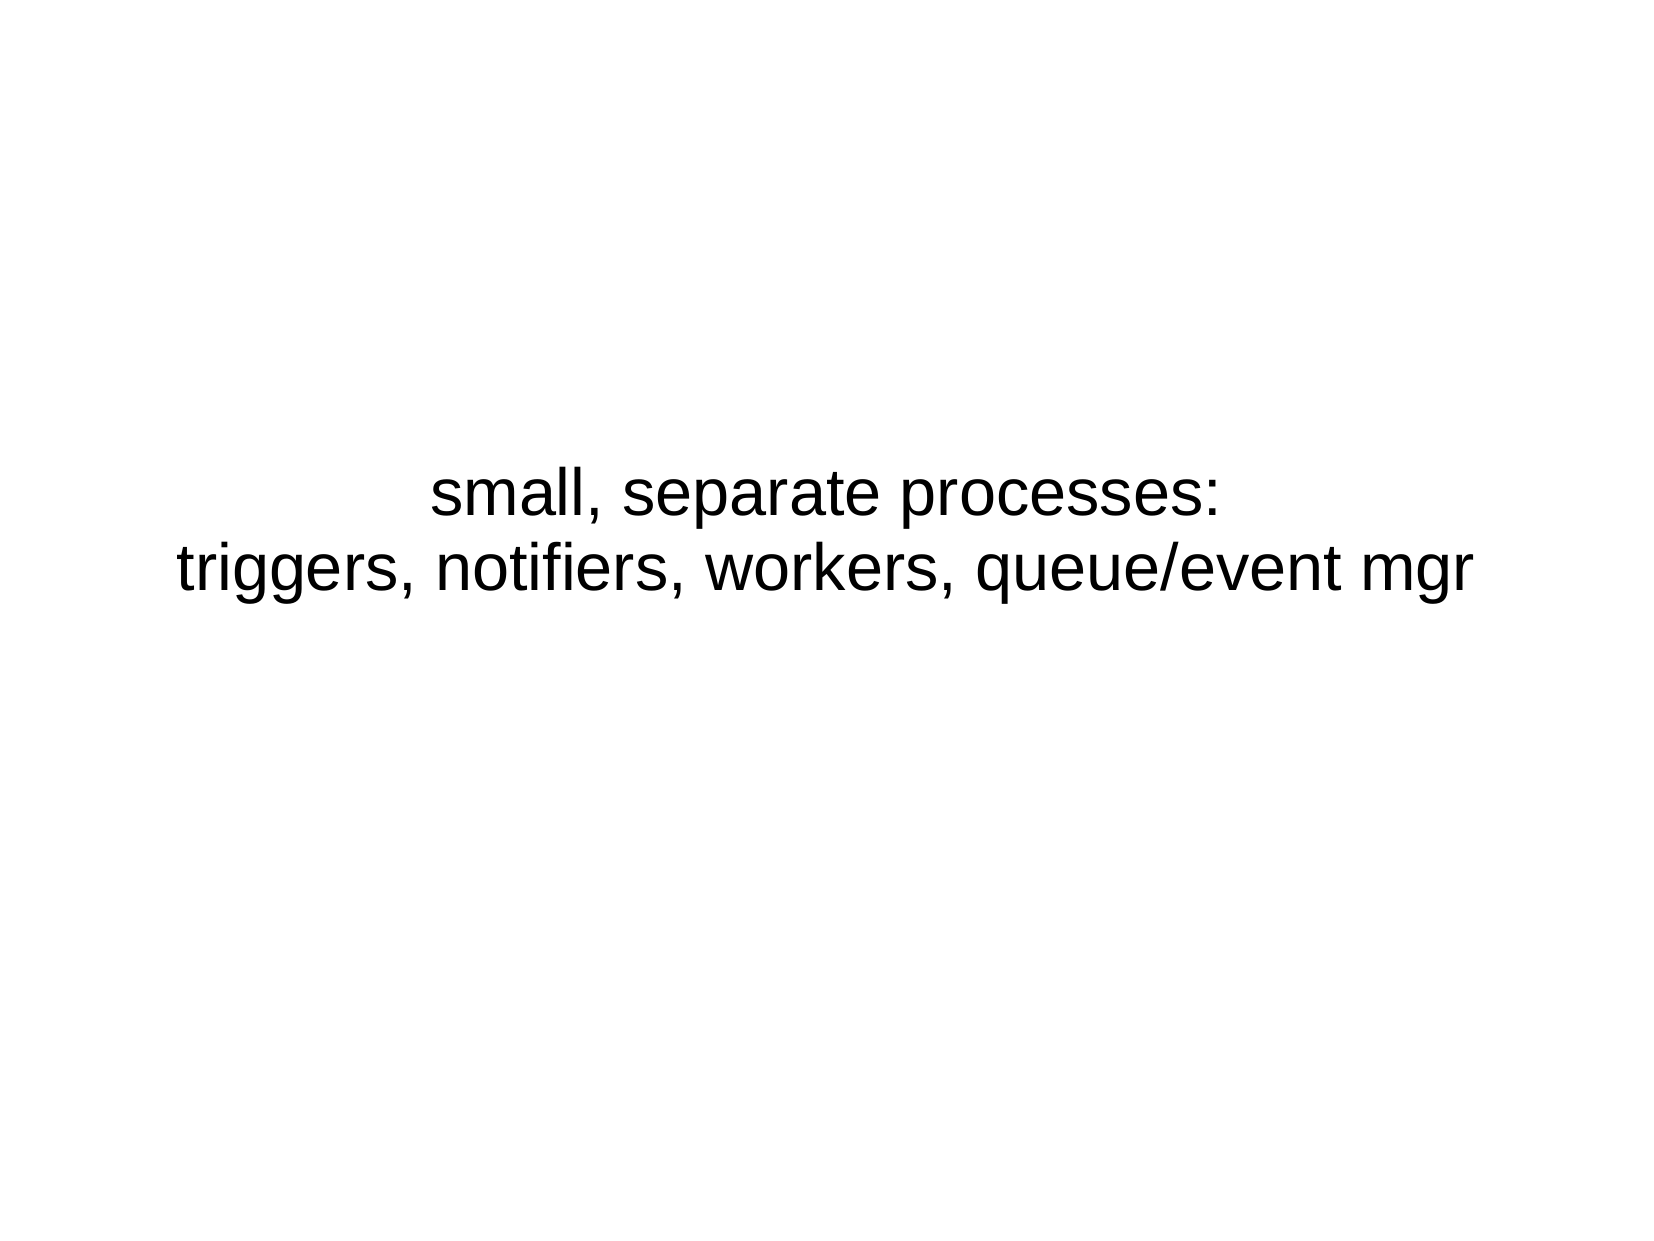

# small, separate processes:
triggers, notifiers, workers, queue/event mgr